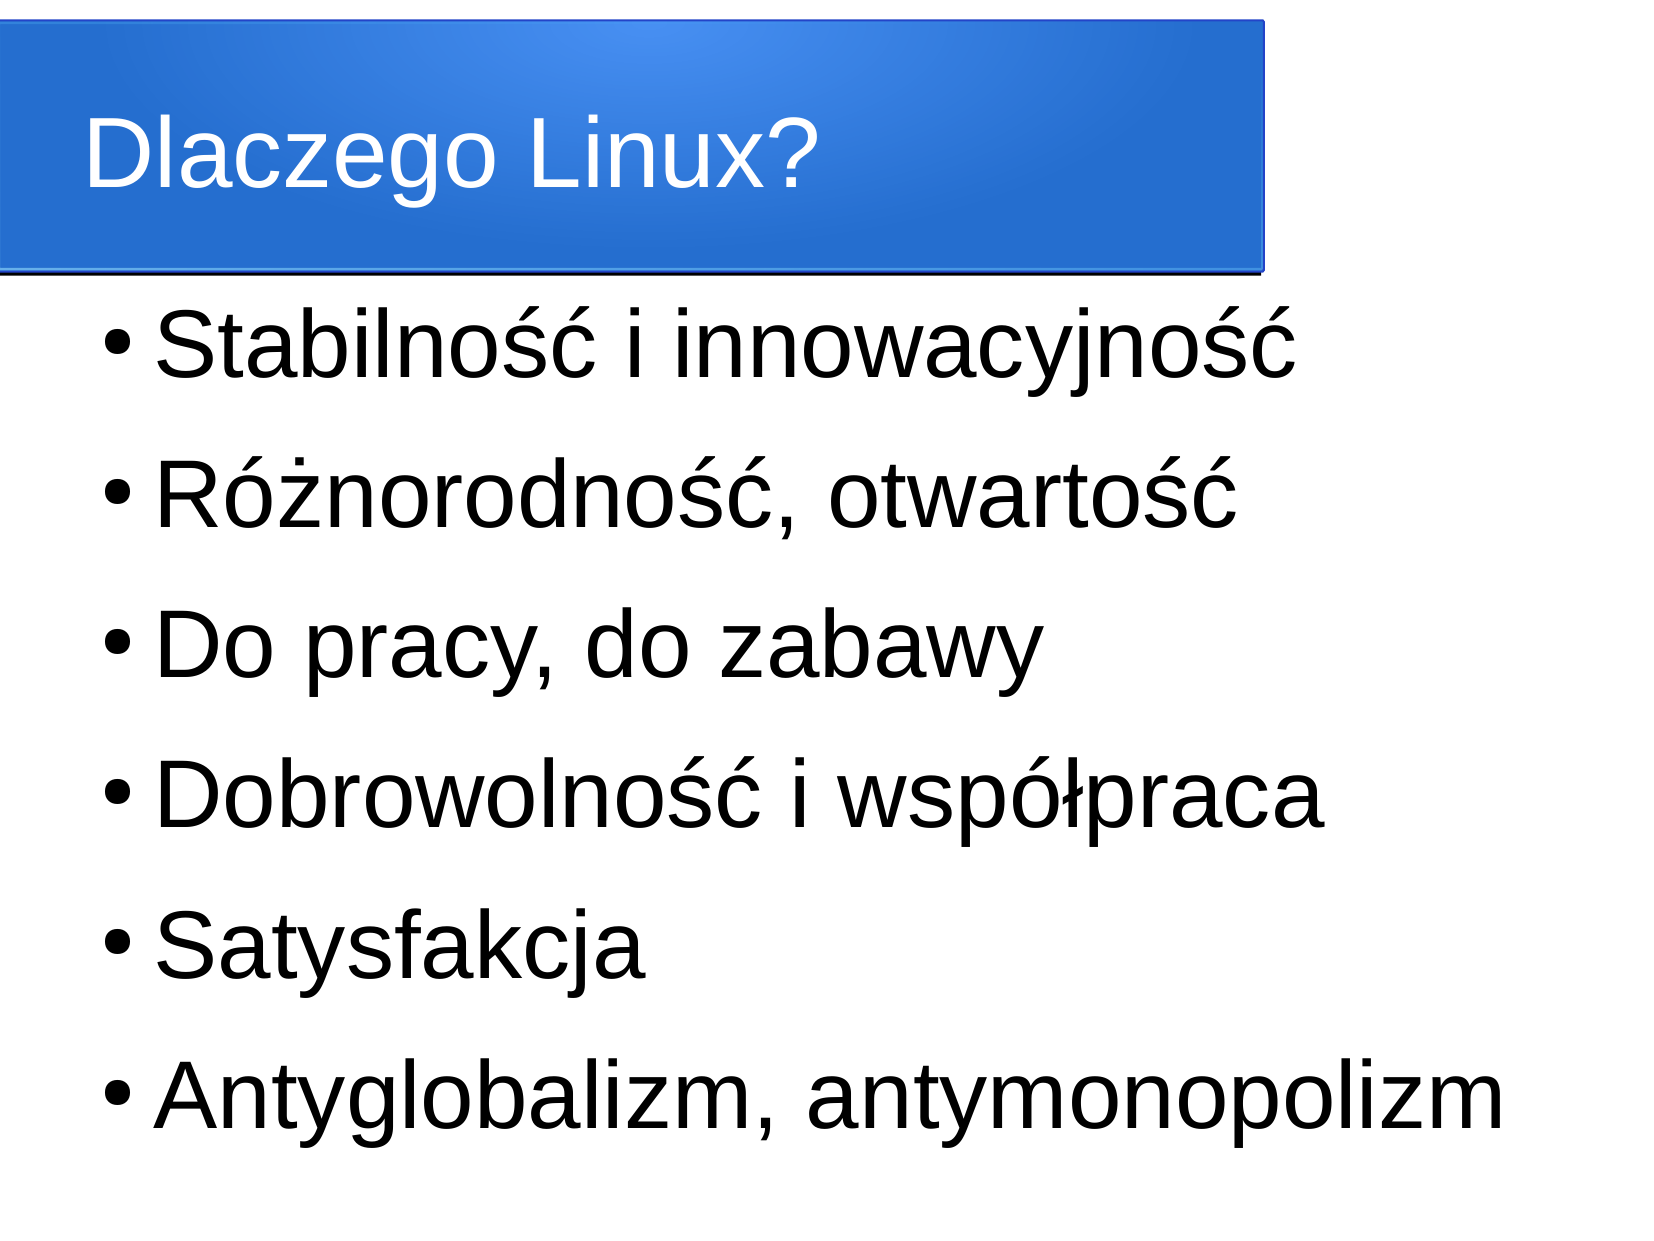

# Dlaczego Linux?
Stabilność i innowacyjność
Różnorodność, otwartość
Do pracy, do zabawy
Dobrowolność i współpraca
Satysfakcja
Antyglobalizm, antymonopolizm